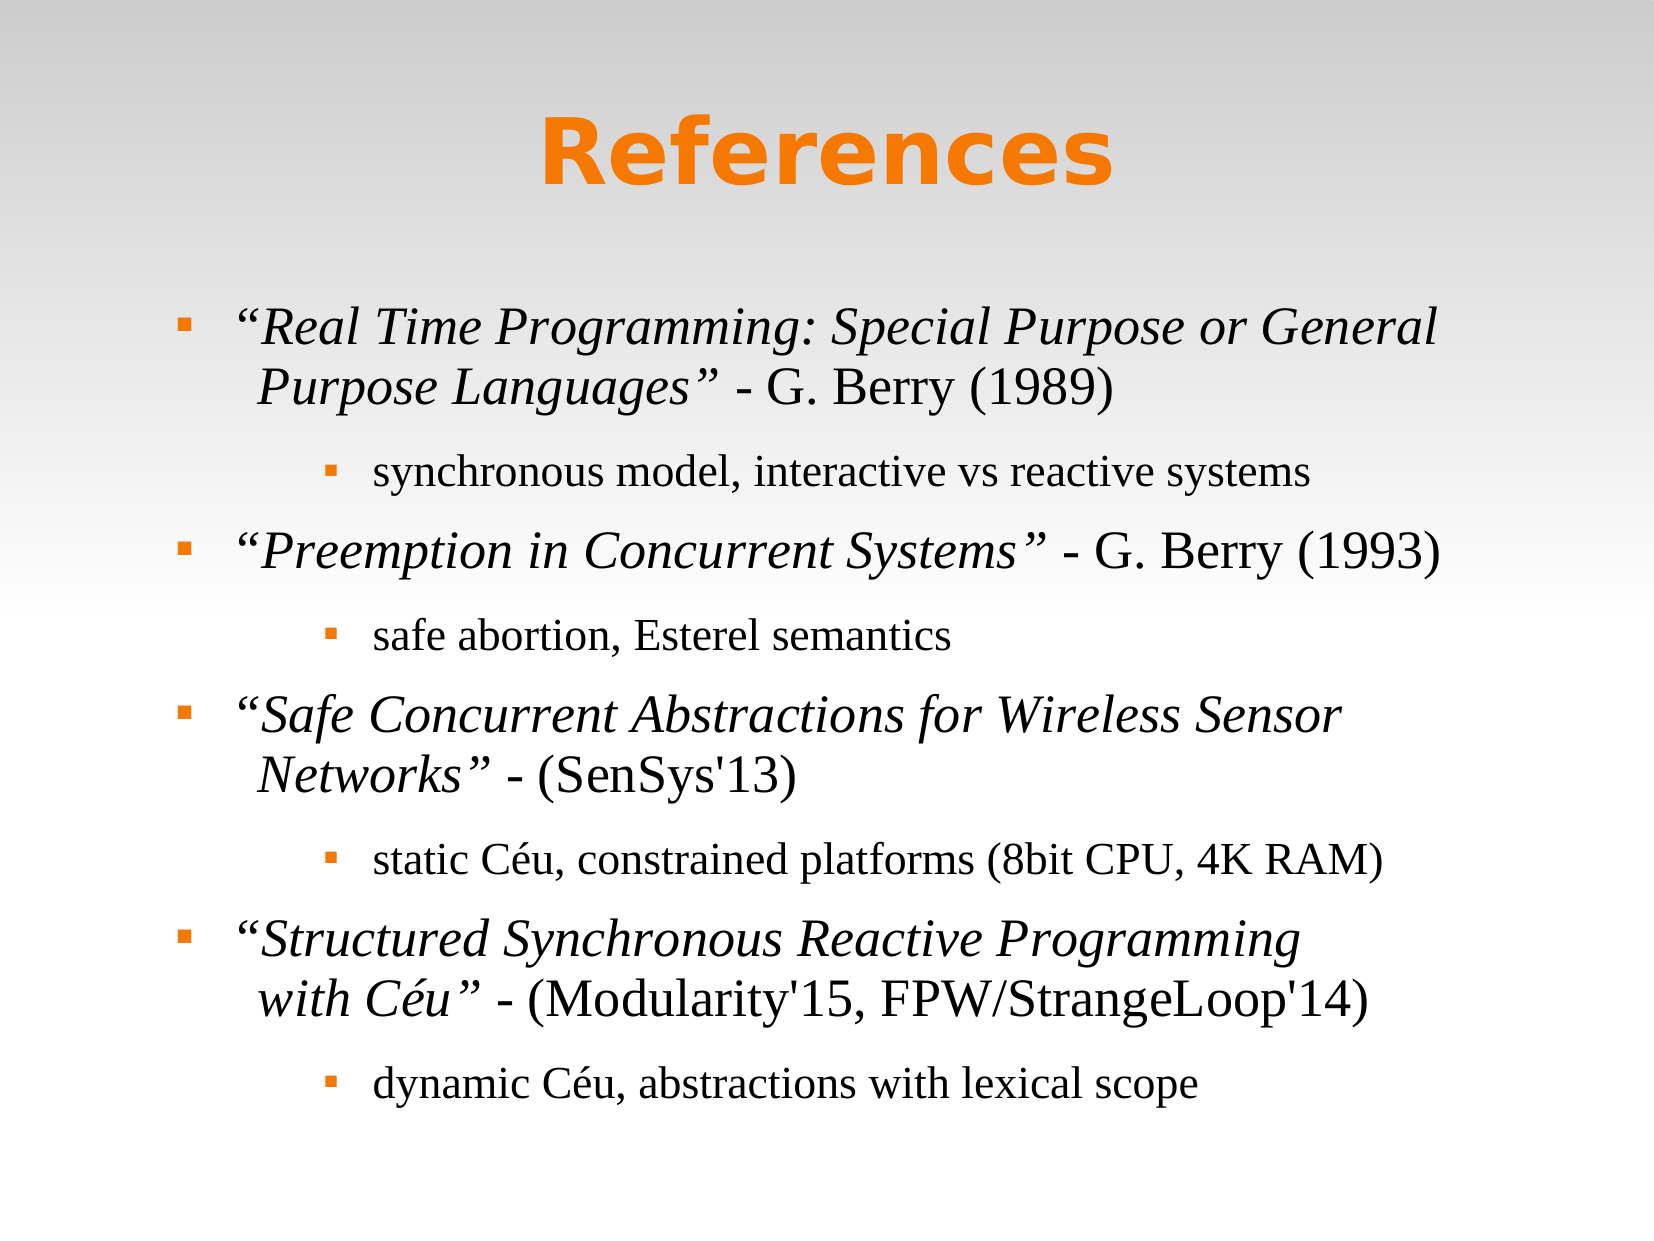

# References
“Real Time Programming: Special Purpose or General Purpose Languages” - G. Berry (1989)
synchronous model, interactive vs reactive systems
“Preemption in Concurrent Systems” - G. Berry (1993)
safe abortion, Esterel semantics
“Safe Concurrent Abstractions for Wireless Sensor Networks” - (SenSys'13)
static Céu, constrained platforms (8bit CPU, 4K RAM)
“Structured Synchronous Reactive Programming with Céu” - (Modularity'15, FPW/StrangeLoop'14)
dynamic Céu, abstractions with lexical scope